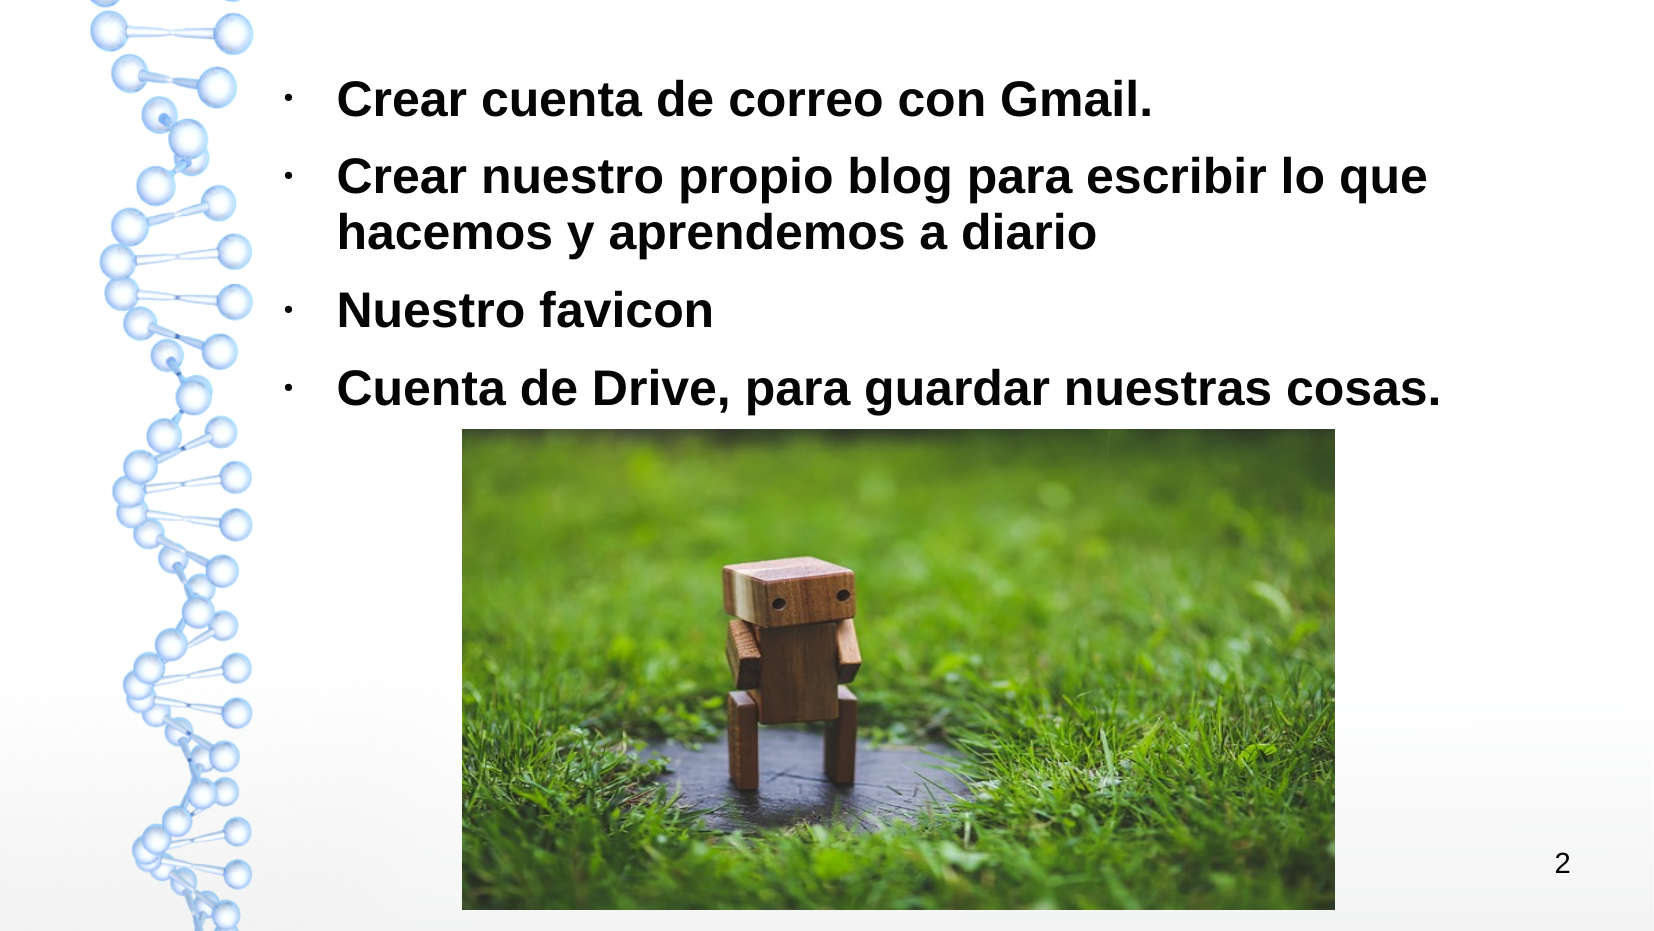

# Crear cuenta de correo con Gmail.
Crear nuestro propio blog para escribir lo que hacemos y aprendemos a diario
Nuestro favicon
Cuenta de Drive, para guardar nuestras cosas.
2